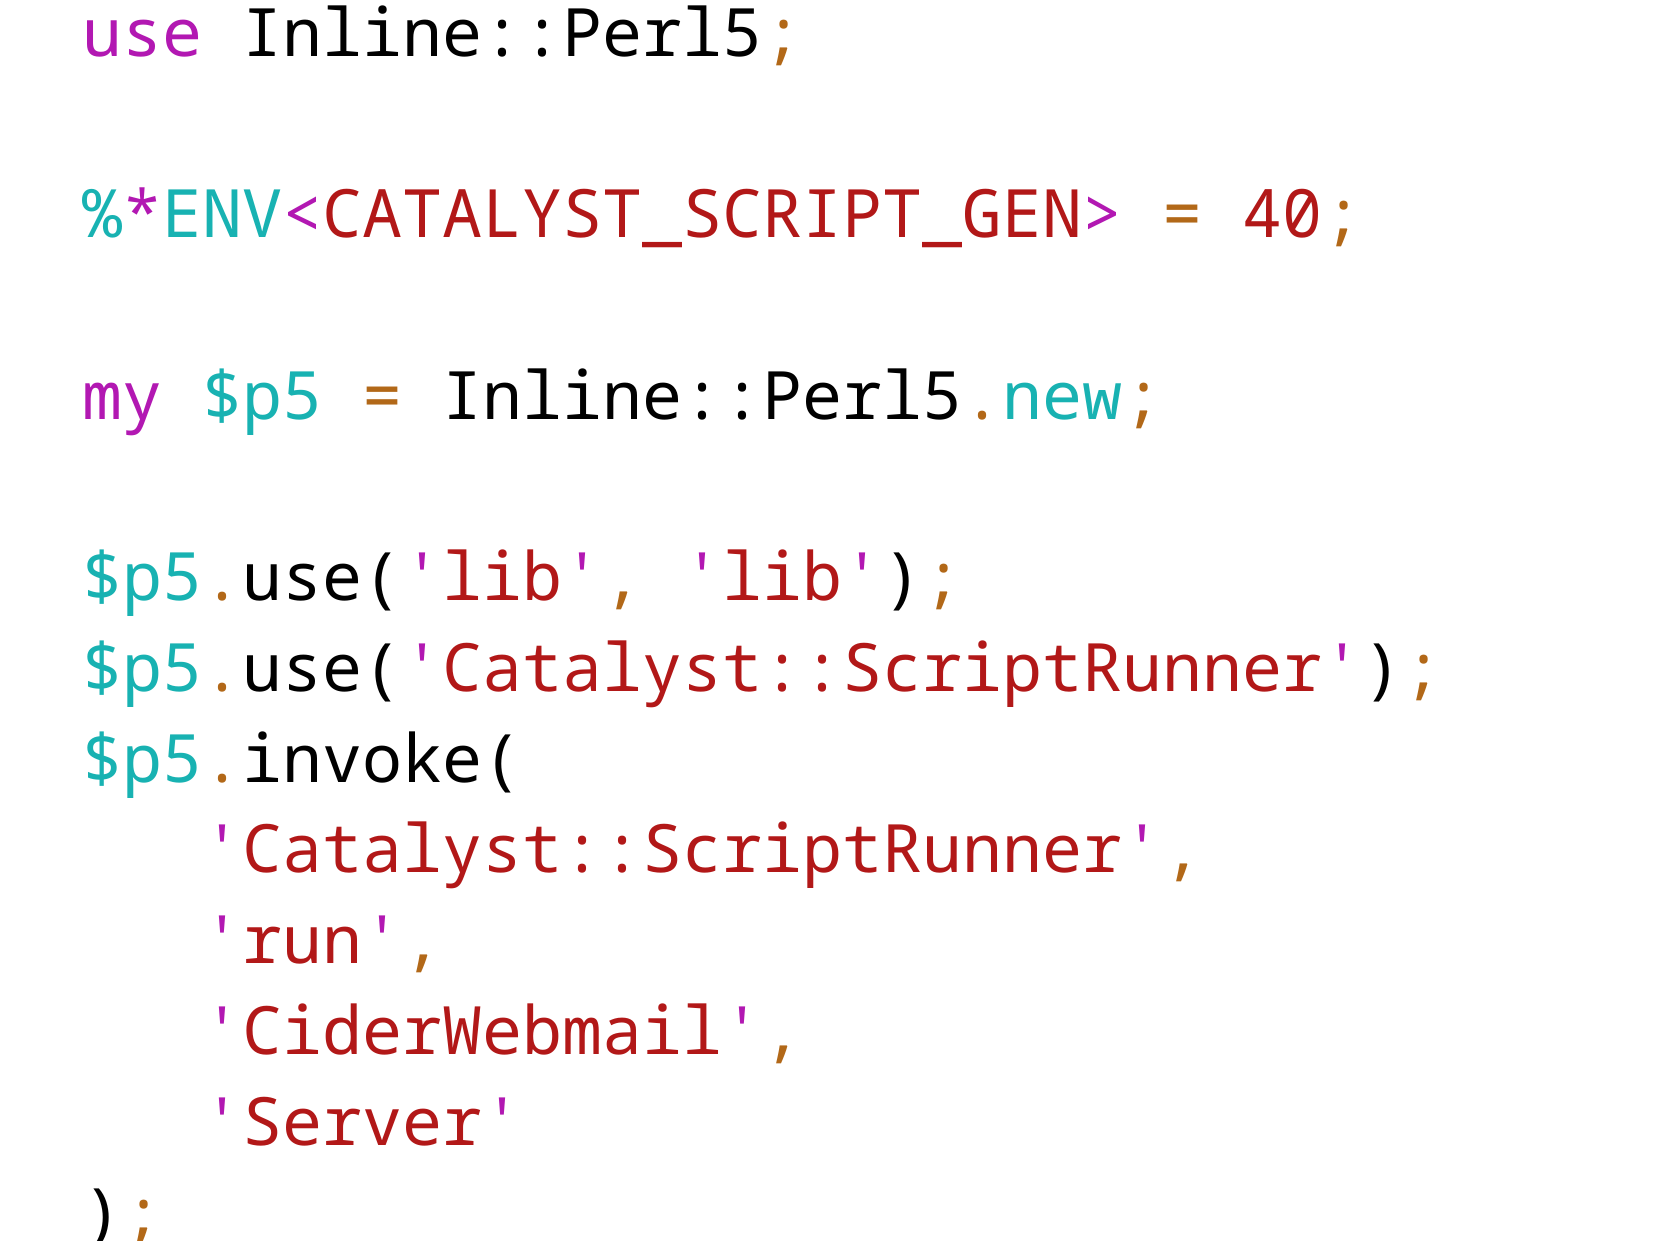

# use Inline::Perl5; %*ENV<CATALYST_SCRIPT_GEN> = 40; my $p5 = Inline::Perl5.new; $p5.use('lib', 'lib'); $p5.use('Catalyst::ScriptRunner'); $p5.invoke(
 'Catalyst::ScriptRunner',
 'run',
 'CiderWebmail',
 'Server'
);